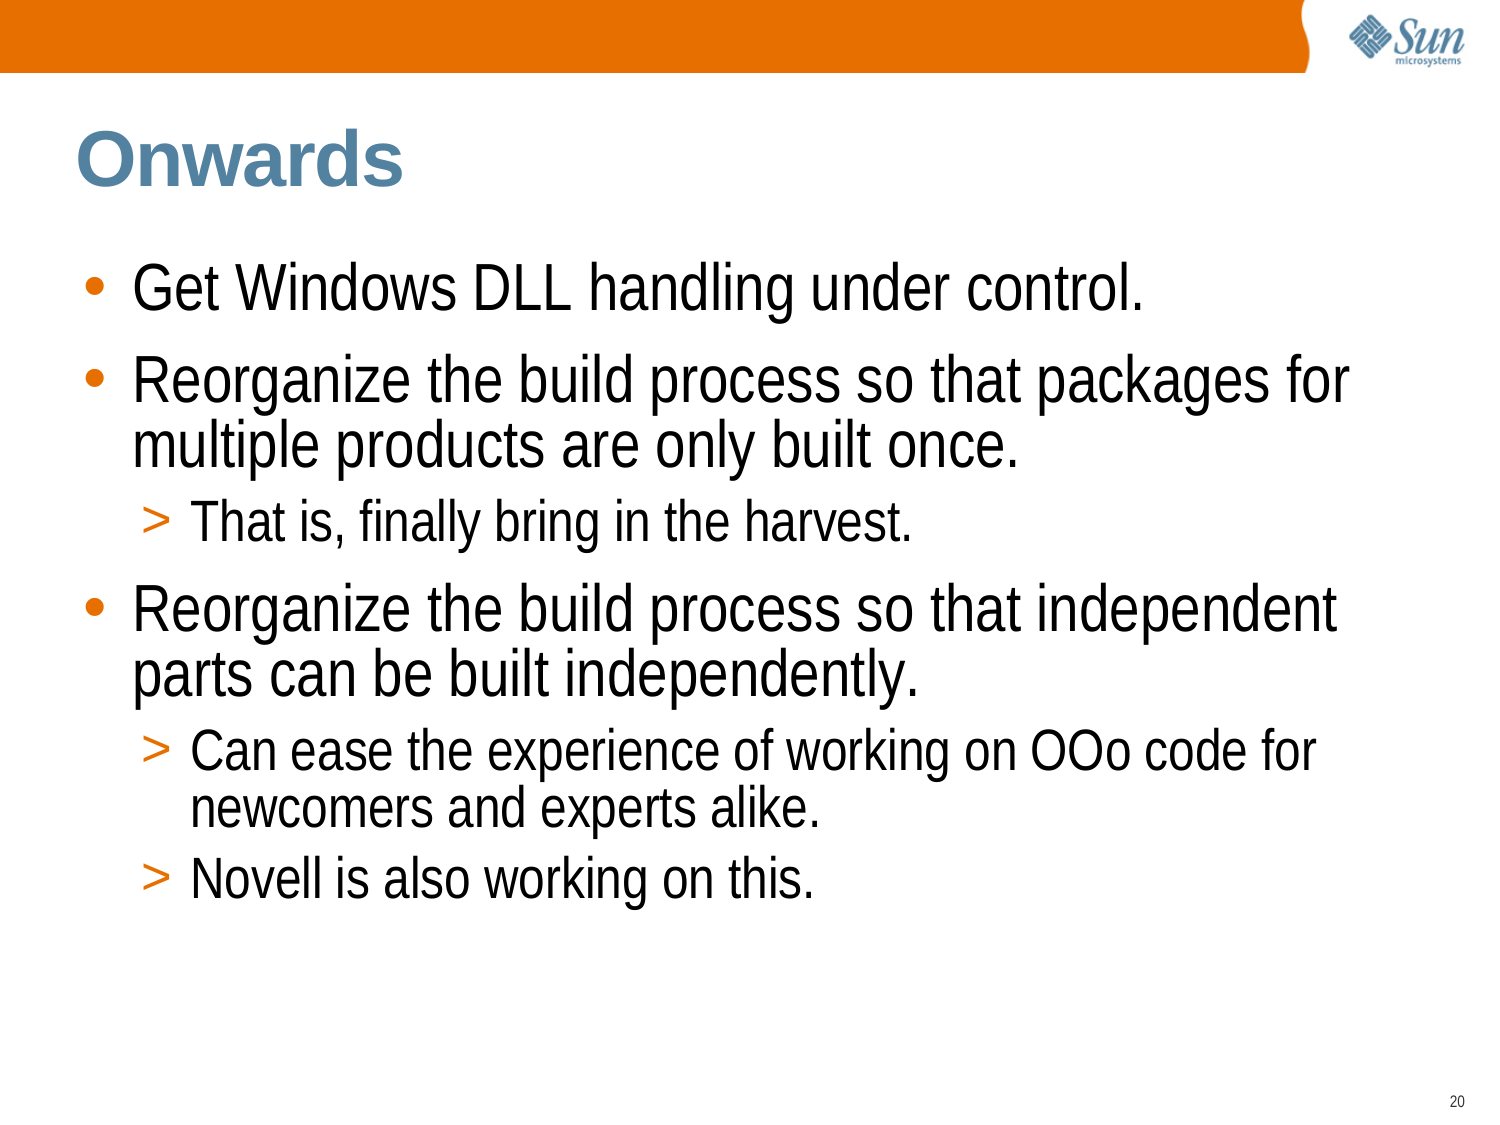

# Onwards
Get Windows DLL handling under control.
Reorganize the build process so that packages for multiple products are only built once.
That is, finally bring in the harvest.
Reorganize the build process so that independent parts can be built independently.
Can ease the experience of working on OOo code for newcomers and experts alike.
Novell is also working on this.